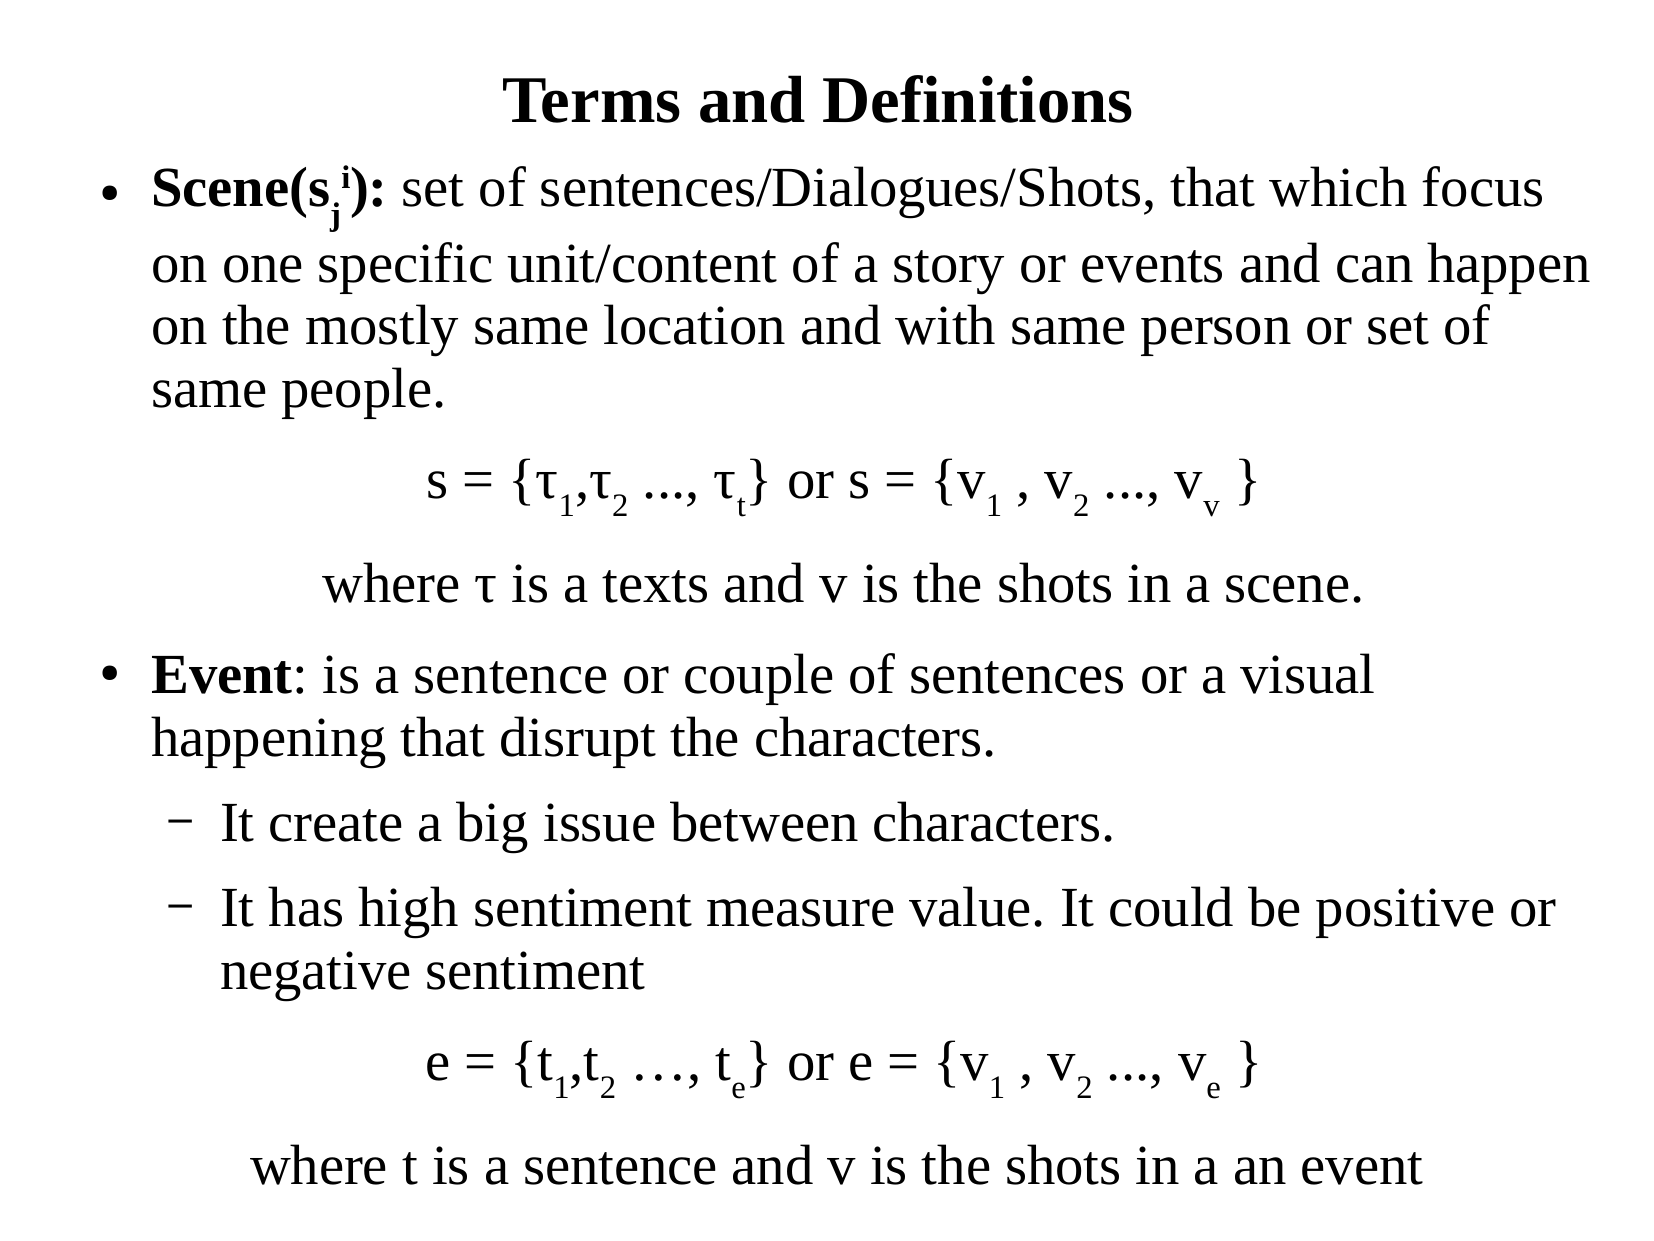

# Terms and Definitions
Scene(sji): set of sentences/Dialogues/Shots, that which focus on one specific unit/content of a story or events and can happen on the mostly same location and with same person or set of same people.
s = {τ1,τ2 ..., τt} or s = {v1 , v2 ..., vv }
where τ is a texts and v is the shots in a scene.
Event: is a sentence or couple of sentences or a visual happening that disrupt the characters.
It create a big issue between characters.
It has high sentiment measure value. It could be positive or negative sentiment
e = {t1,t2 …, te} or e = {v1 , v2 ..., ve }
where t is a sentence and v is the shots in a an event